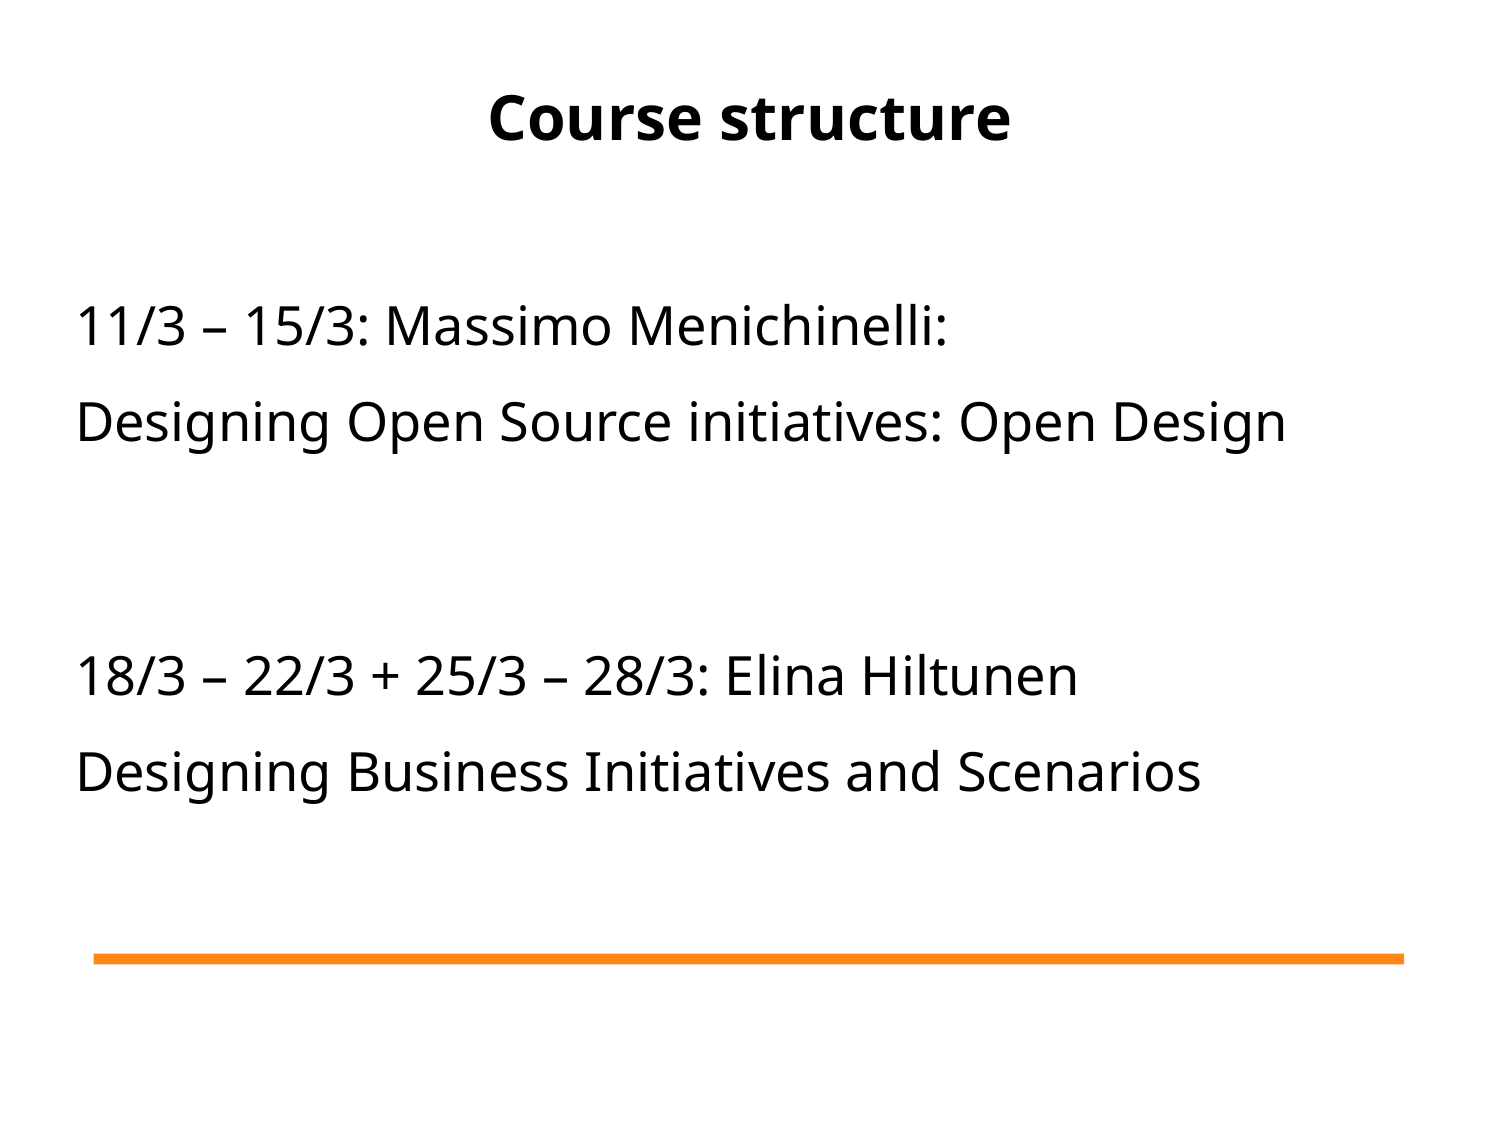

# Course structure
11/3 – 15/3: Massimo Menichinelli:
Designing Open Source initiatives: Open Design
18/3 – 22/3 + 25/3 – 28/3: Elina Hiltunen
Designing Business Initiatives and Scenarios